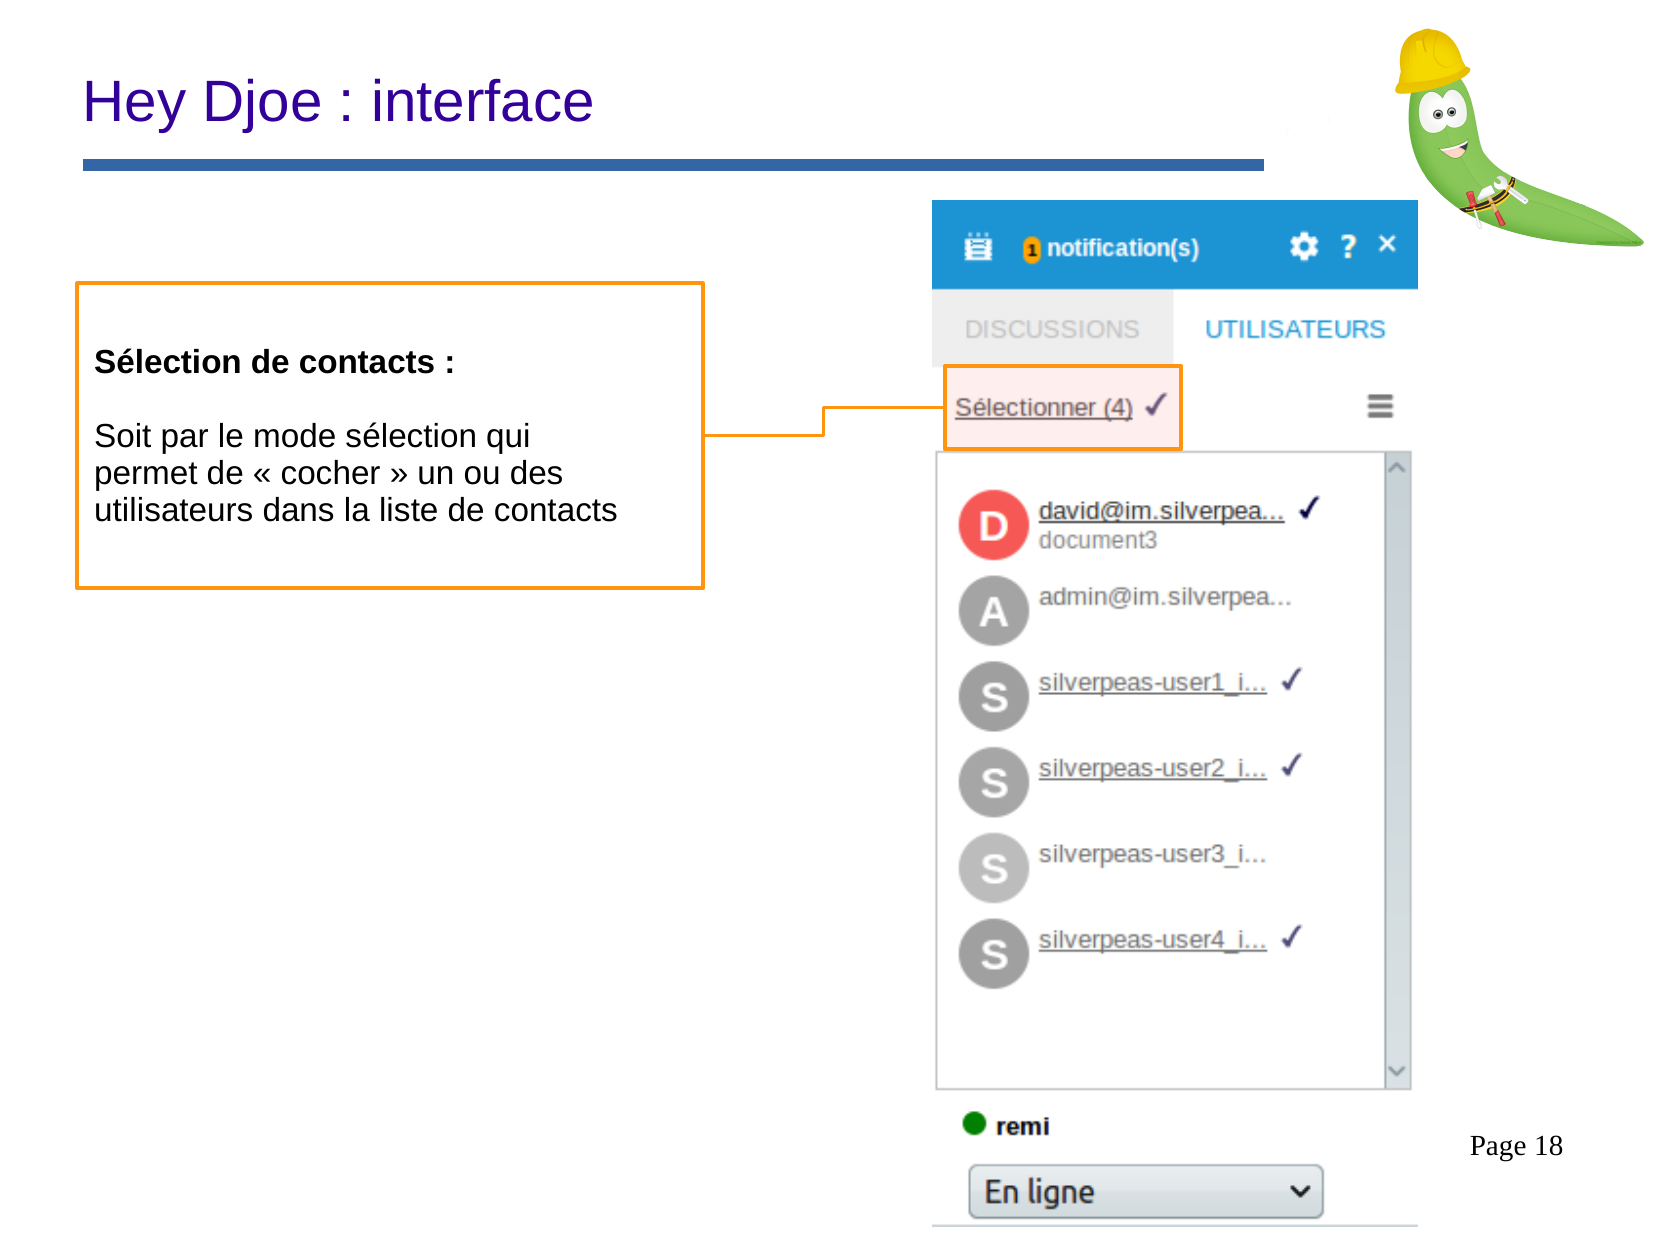

# Hey Djoe : interface
Sélection de contacts :
Soit par le mode sélection qui
permet de « cocher » un ou des
utilisateurs dans la liste de contacts
18